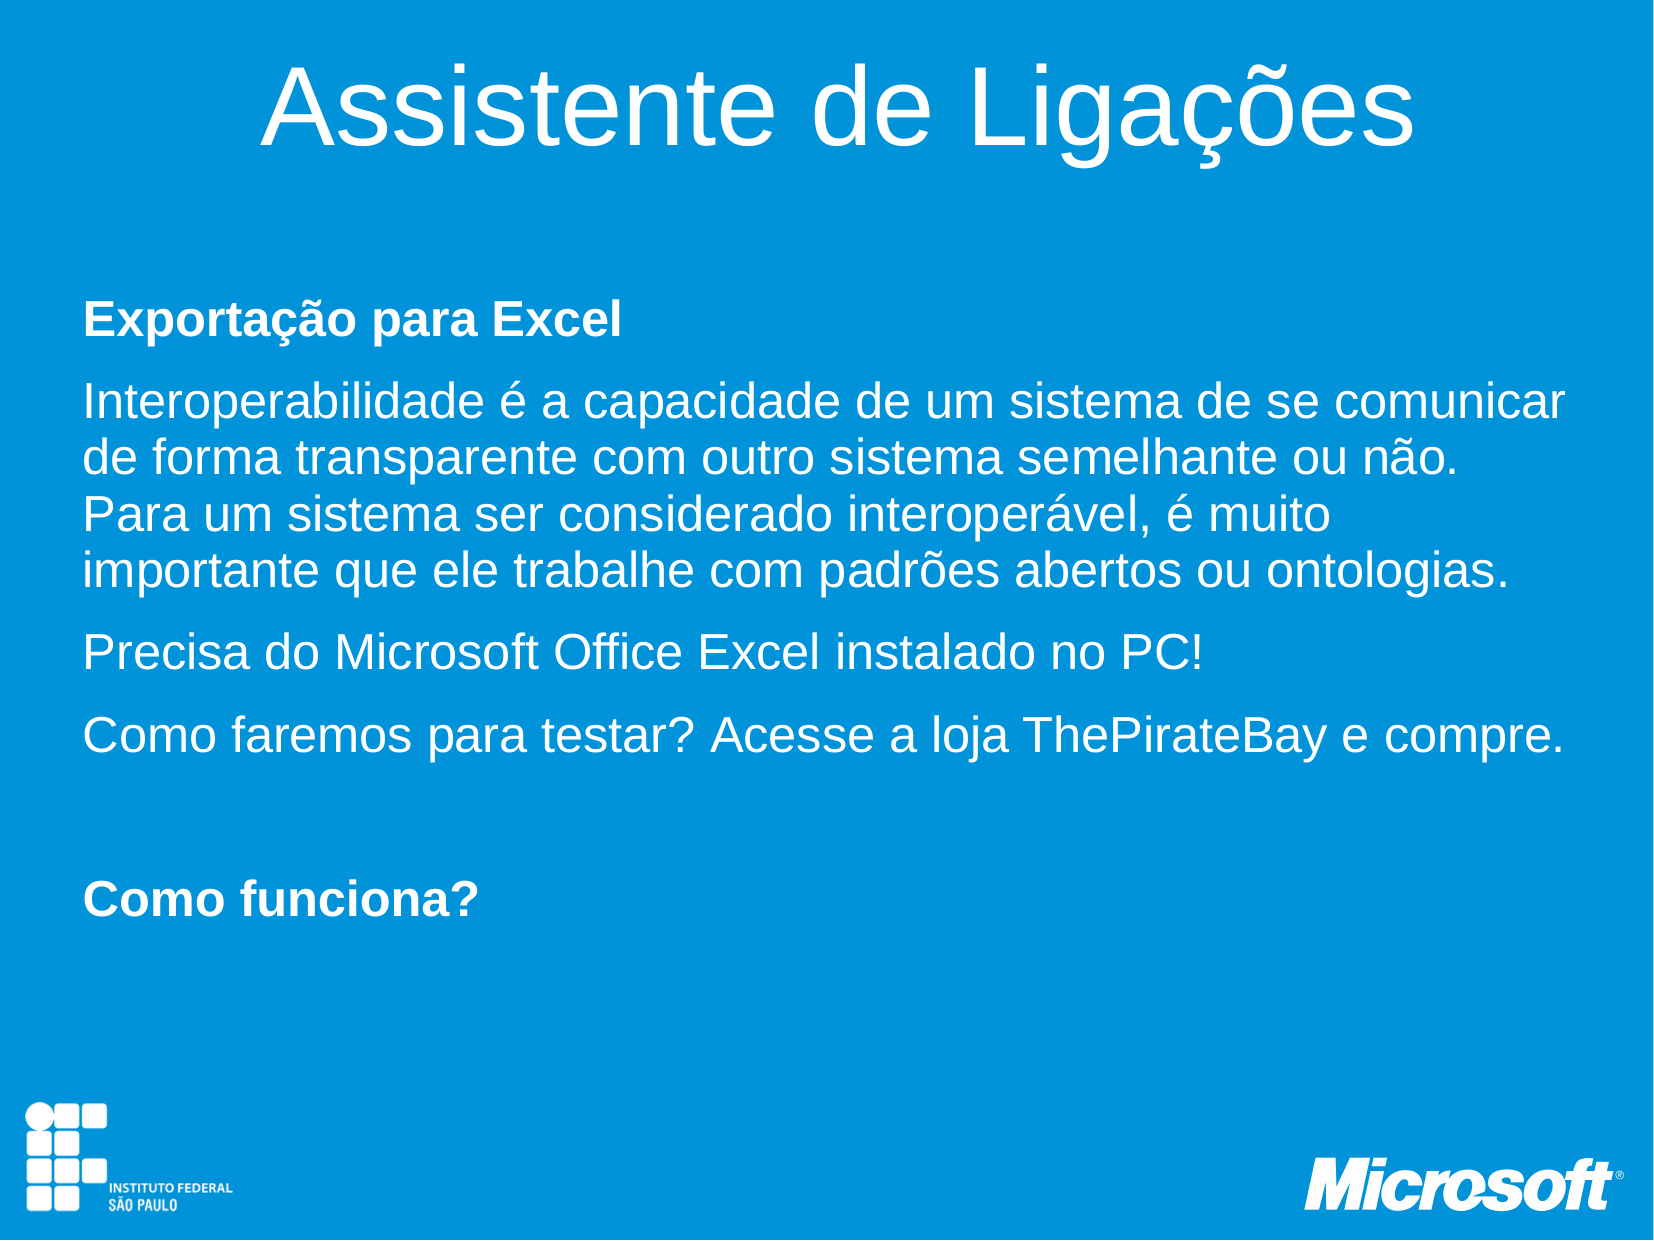

Assistente de Ligações
# Exportação para Excel
Interoperabilidade é a capacidade de um sistema de se comunicar de forma transparente com outro sistema semelhante ou não. Para um sistema ser considerado interoperável, é muito importante que ele trabalhe com padrões abertos ou ontologias.
Precisa do Microsoft Office Excel instalado no PC!
Como faremos para testar? Acesse a loja ThePirateBay e compre.
Como funciona?